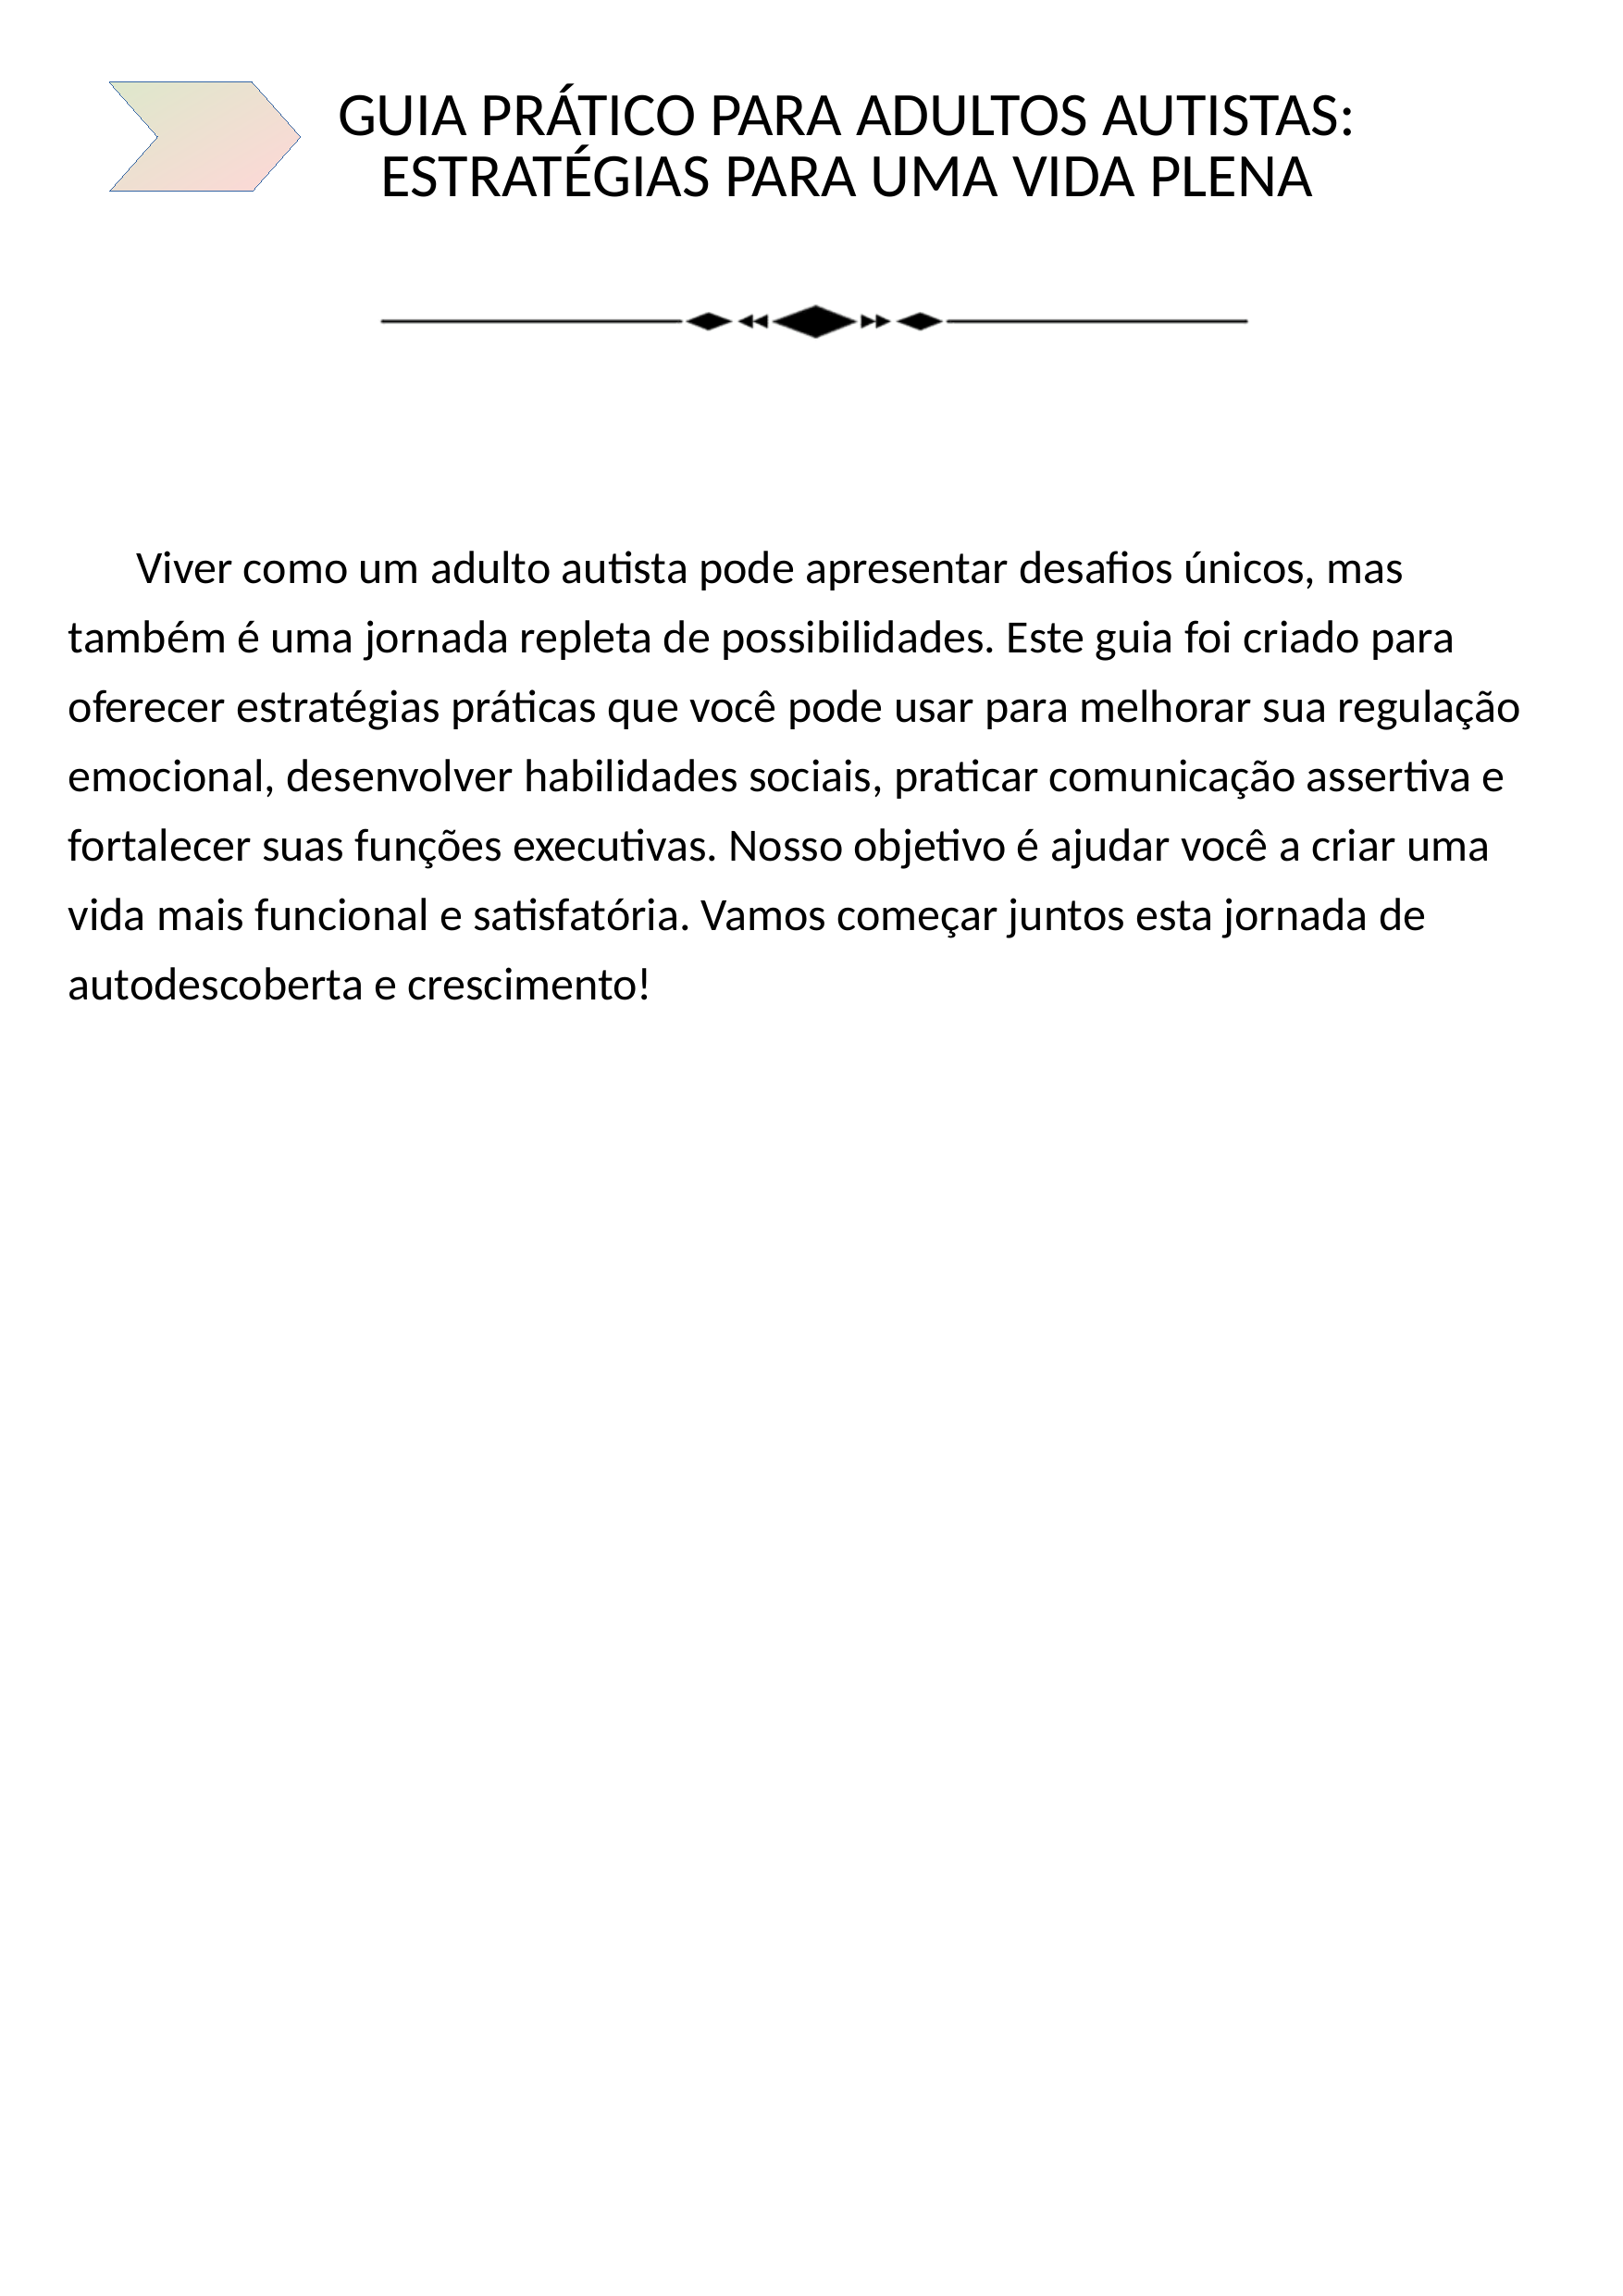

Guia Prático para Adultos Autistas: Estratégias para uma Vida Plena
	Viver como um adulto autista pode apresentar desafios únicos, mas também é uma jornada repleta de possibilidades. Este guia foi criado para oferecer estratégias práticas que você pode usar para melhorar sua regulação emocional, desenvolver habilidades sociais, praticar comunicação assertiva e fortalecer suas funções executivas. Nosso objetivo é ajudar você a criar uma vida mais funcional e satisfatória. Vamos começar juntos esta jornada de autodescoberta e crescimento!